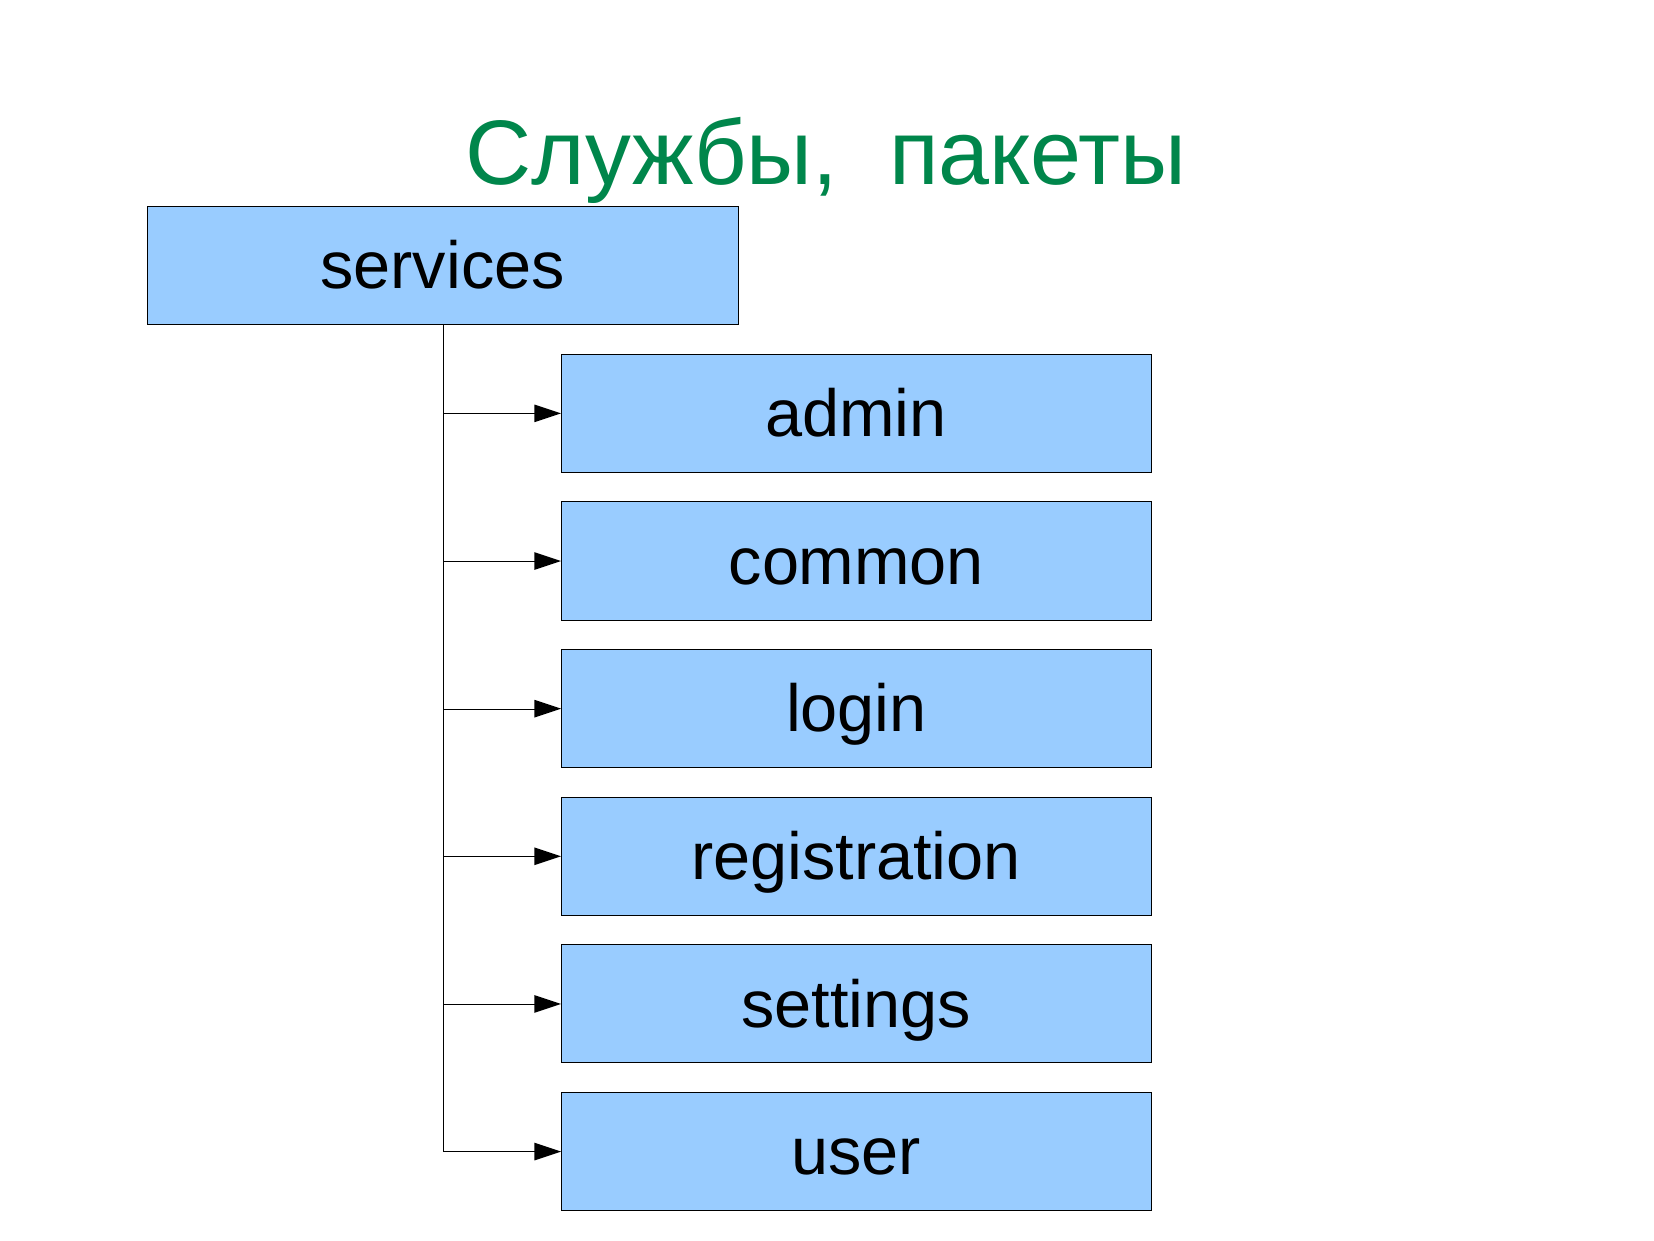

# Службы, пакеты
services
admin
common
login
registration
settings
user